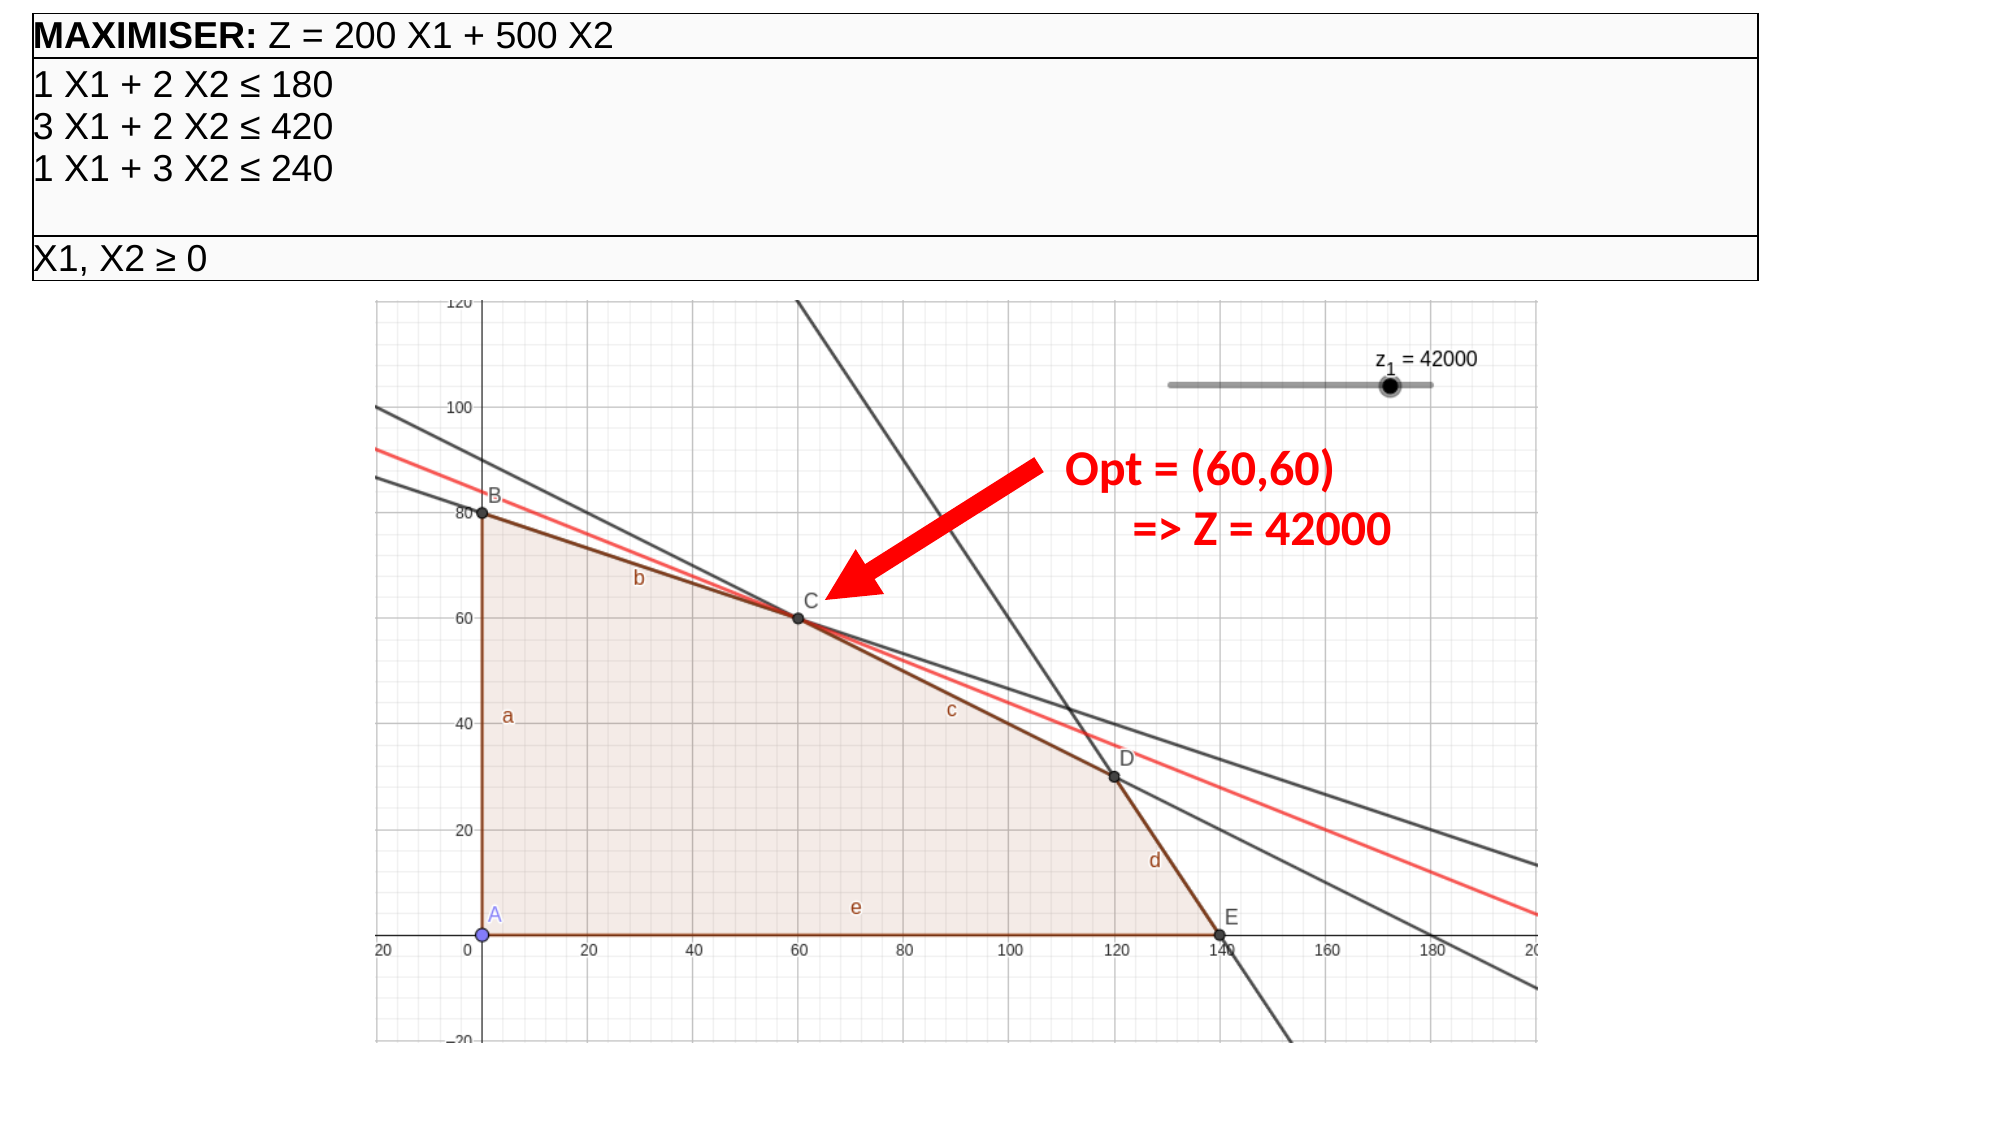

| MAXIMISER: Z = 200 X1 + 500 X2 |
| --- |
| 1 X1 + 2 X2 ≤ 180 3 X1 + 2 X2 ≤ 420 1 X1 + 3 X2 ≤ 240 |
| X1, X2 ≥ 0 |
Opt = (60,60)
 => Z = 42000